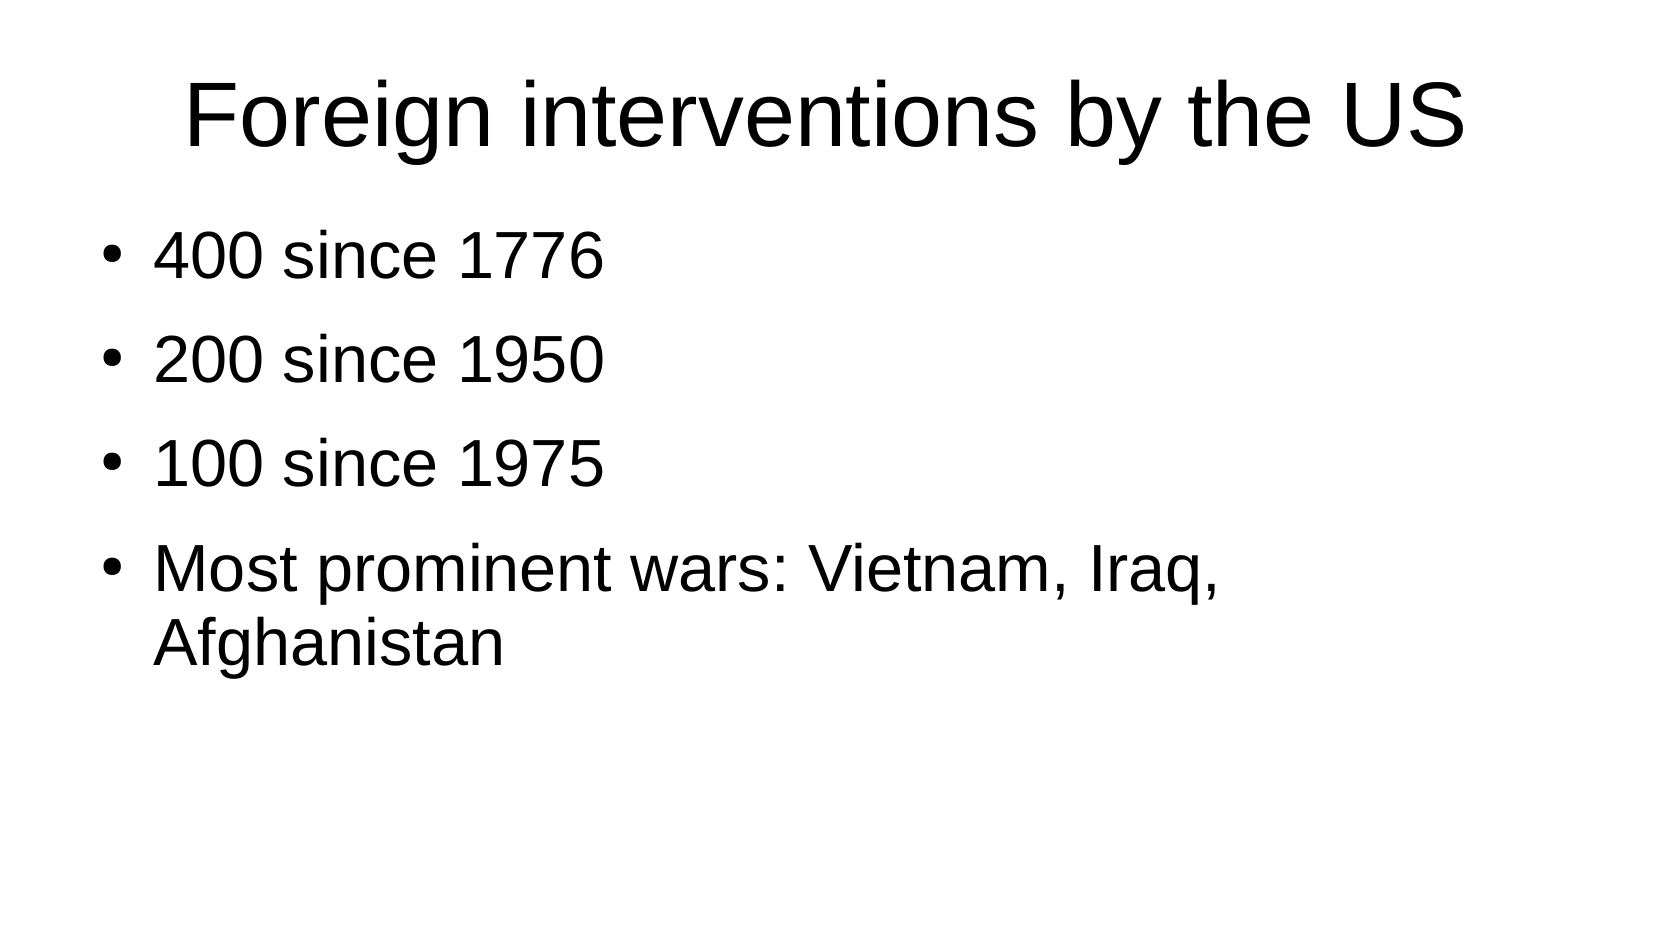

# Foreign interventions by the US
400 since 1776
200 since 1950
100 since 1975
Most prominent wars: Vietnam, Iraq, Afghanistan